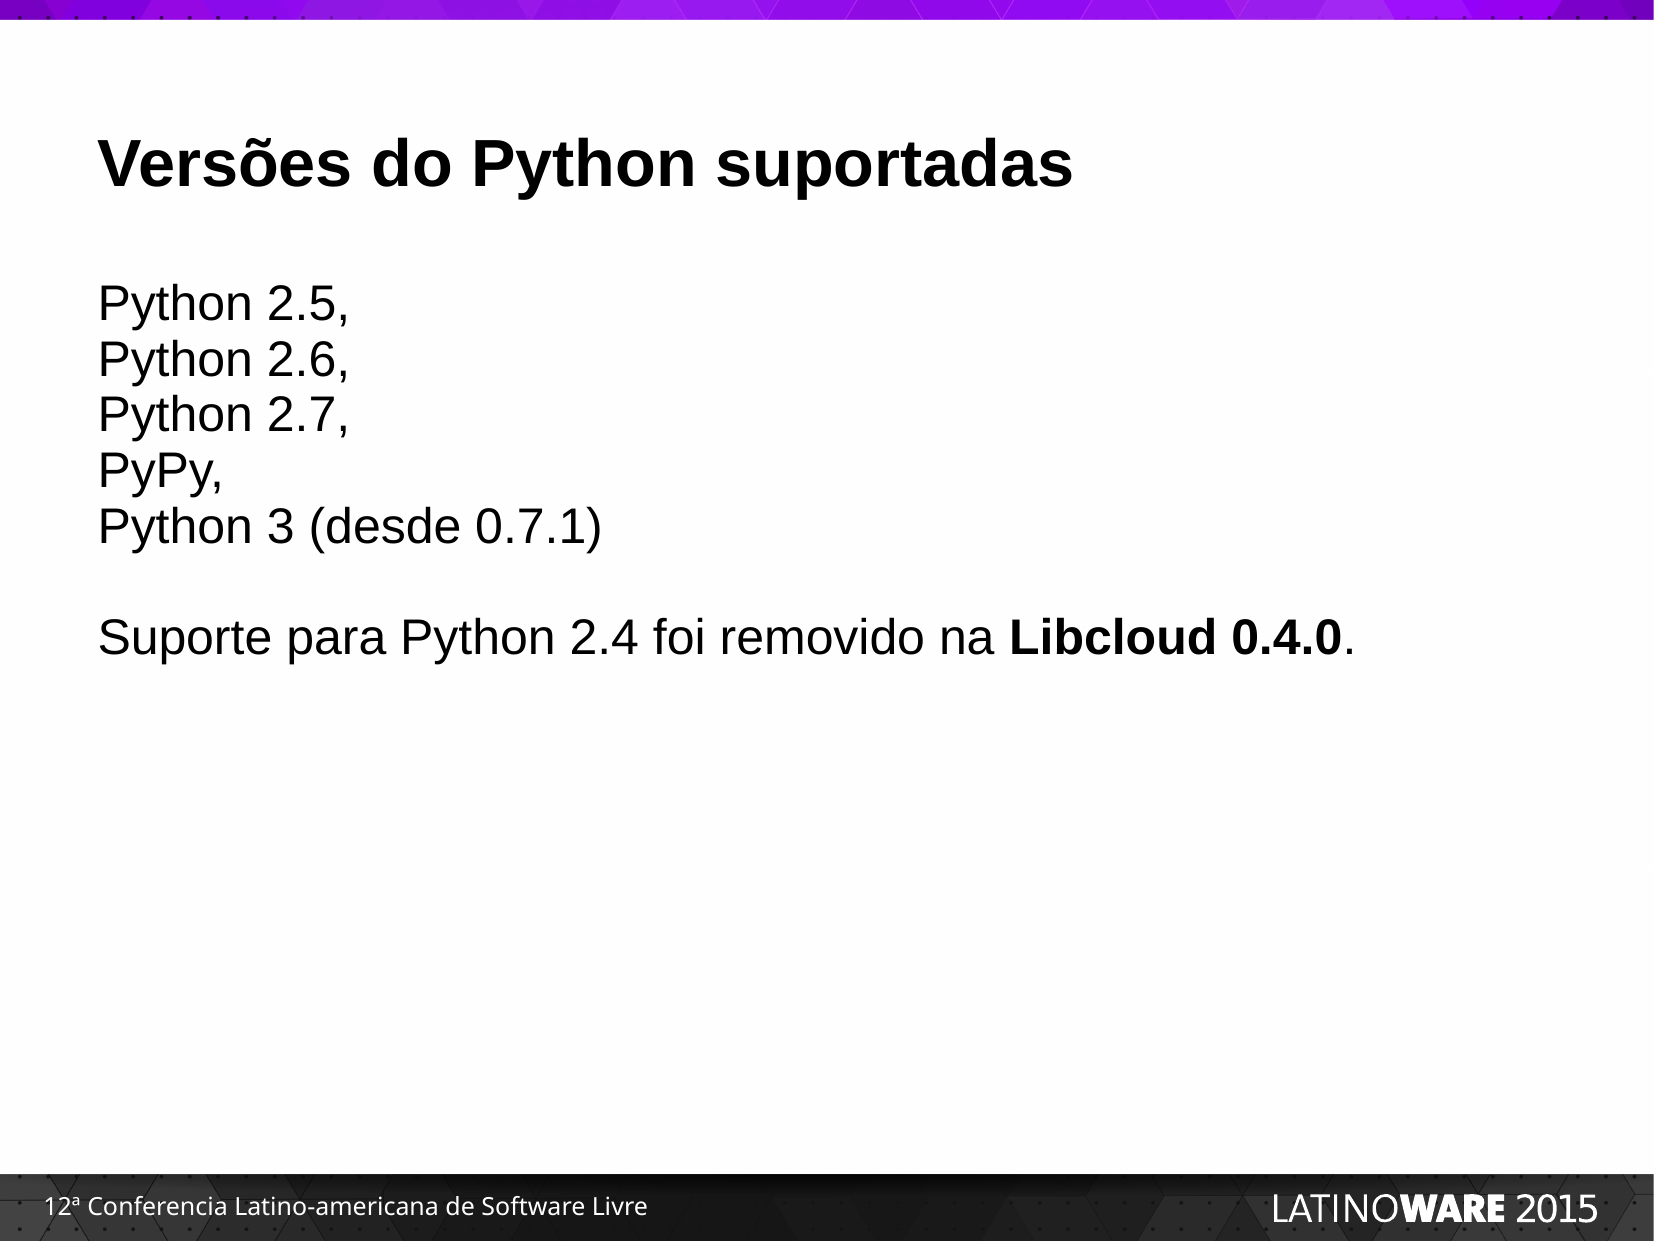

Versões do Python suportadas
Python 2.5,
Python 2.6,
Python 2.7,
PyPy,
Python 3 (desde 0.7.1)
Suporte para Python 2.4 foi removido na Libcloud 0.4.0.
12ª Conferencia Latino-americana de Software Livre